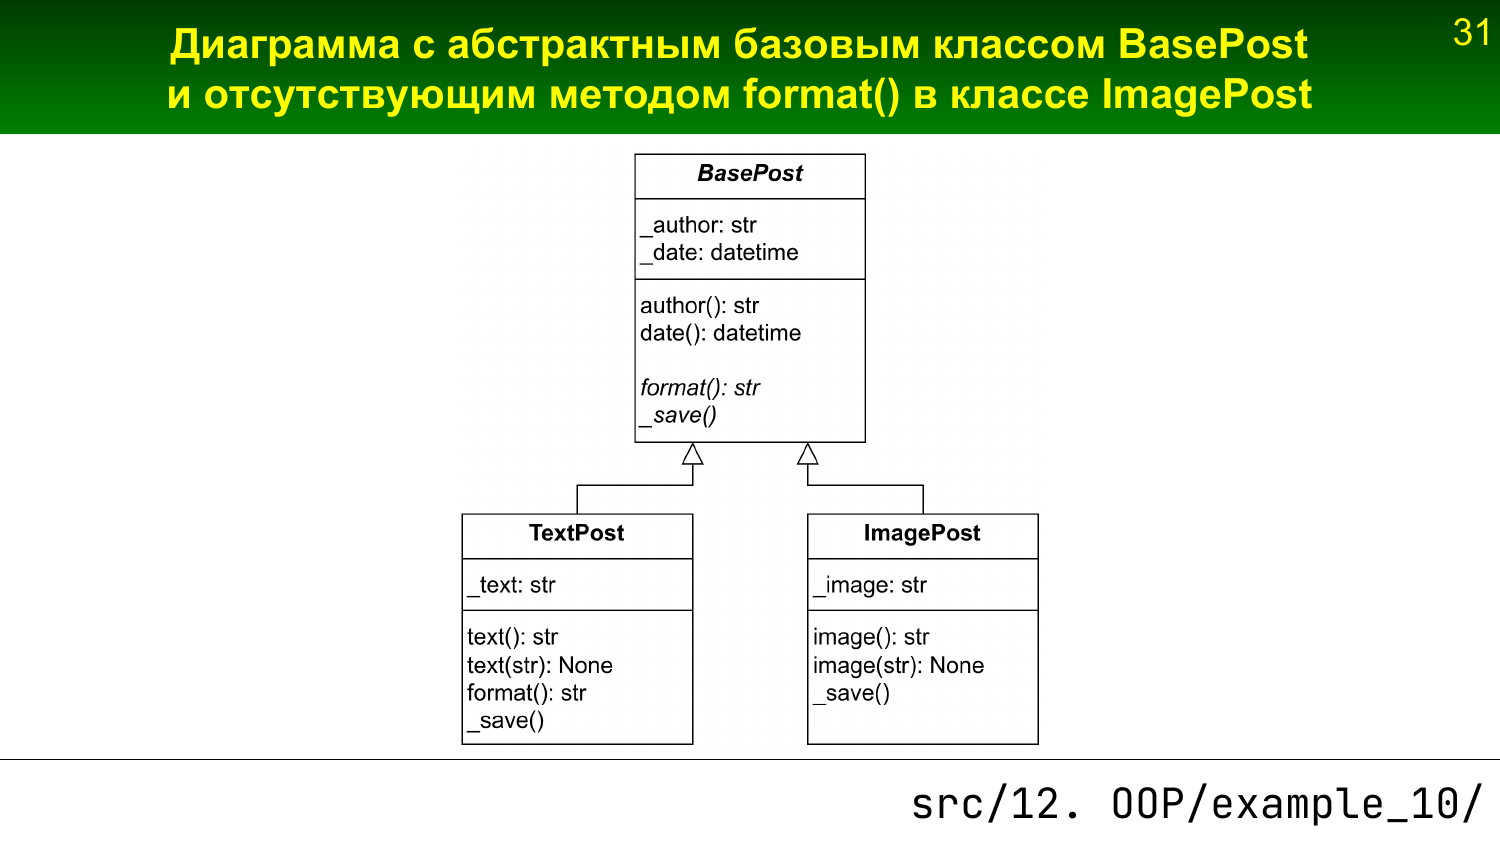

# Диаграмма с абстрактным базовым классом BasePost и отсутствующим методом format() в классе ImagePost
src/12. OOP/example_10/